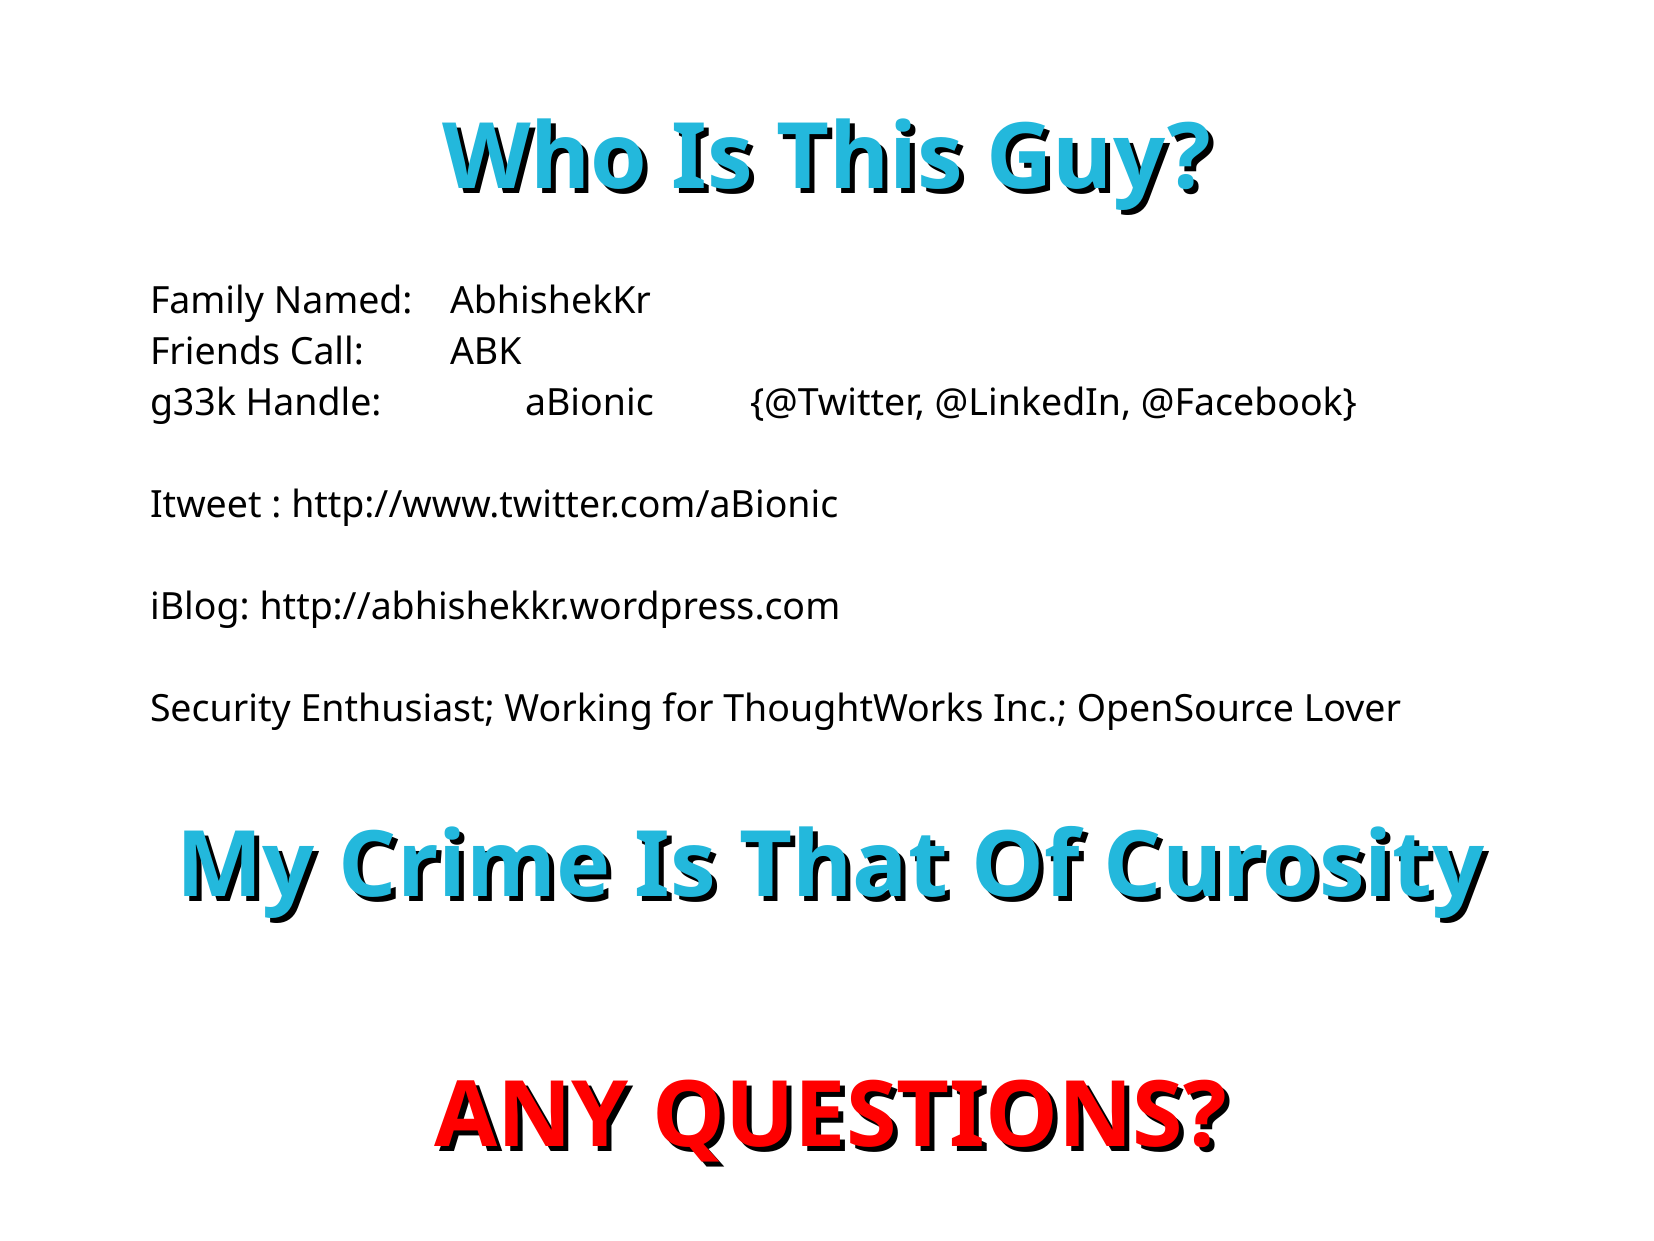

# Who Is This Guy?
Family Named: 	AbhishekKr
Friends Call: 		ABK
g33k Handle: 		aBionic		{@Twitter, @LinkedIn, @Facebook}
Itweet : http://www.twitter.com/aBionic
iBlog: http://abhishekkr.wordpress.com
Security Enthusiast; Working for ThoughtWorks Inc.; OpenSource Lover
My Crime Is That Of Curosity
ANY QUESTIONS?